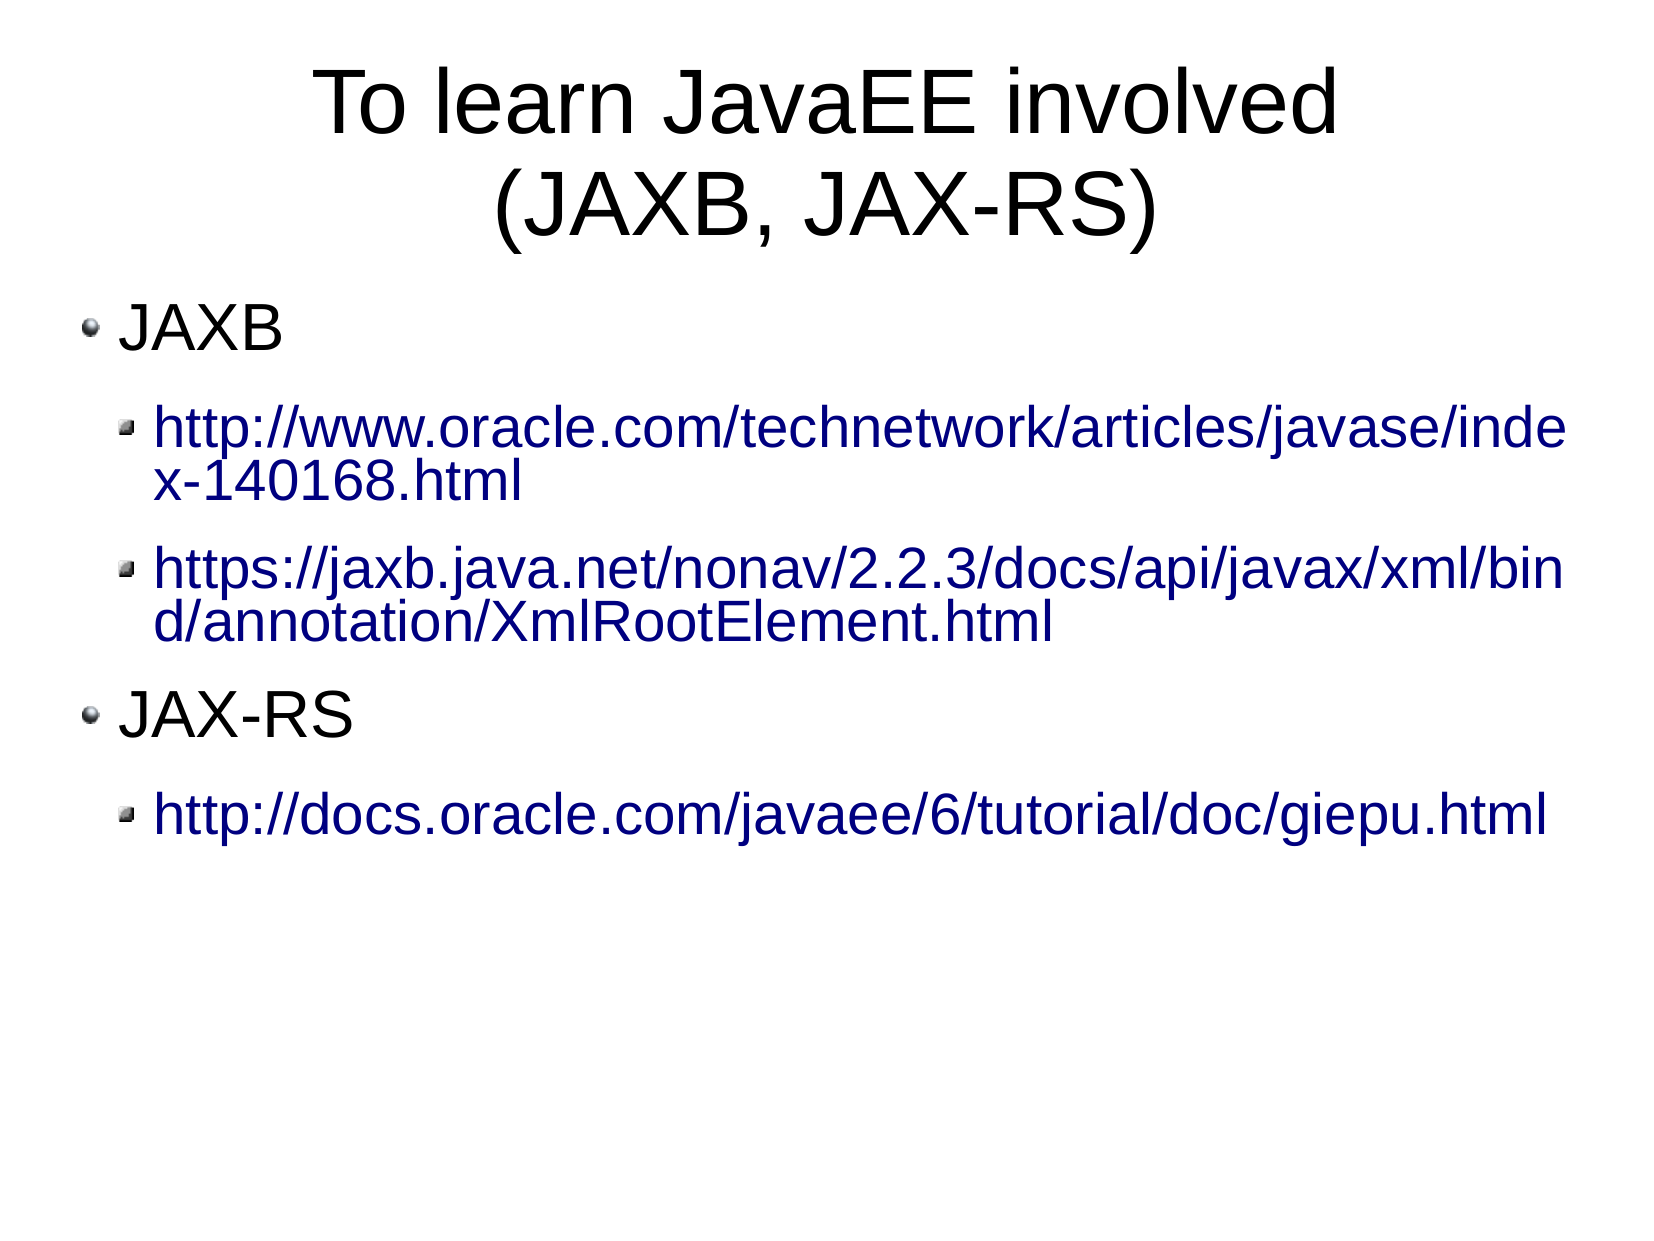

# To learn JavaEE involved (JAXB, JAX-RS)
JAXB
http://www.oracle.com/technetwork/articles/javase/index-140168.html
https://jaxb.java.net/nonav/2.2.3/docs/api/javax/xml/bind/annotation/XmlRootElement.html
JAX-RS
http://docs.oracle.com/javaee/6/tutorial/doc/giepu.html